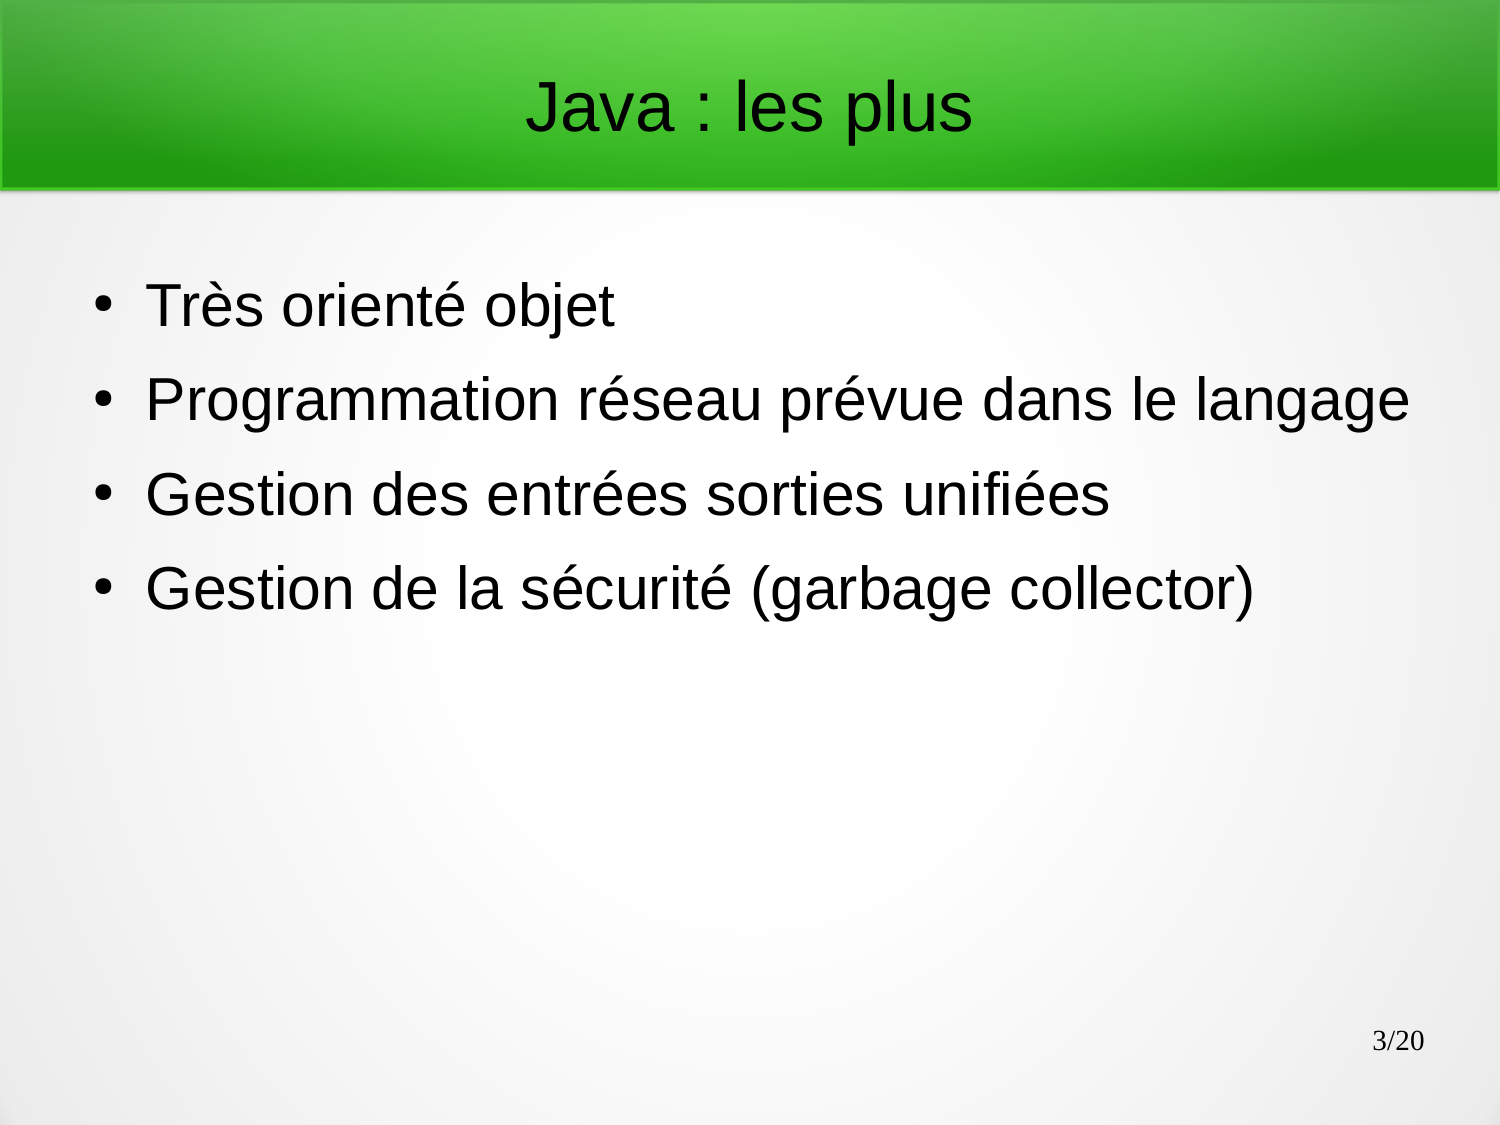

# Java : les plus
Très orienté objet
Programmation réseau prévue dans le langage
Gestion des entrées sorties unifiées
Gestion de la sécurité (garbage collector)
3